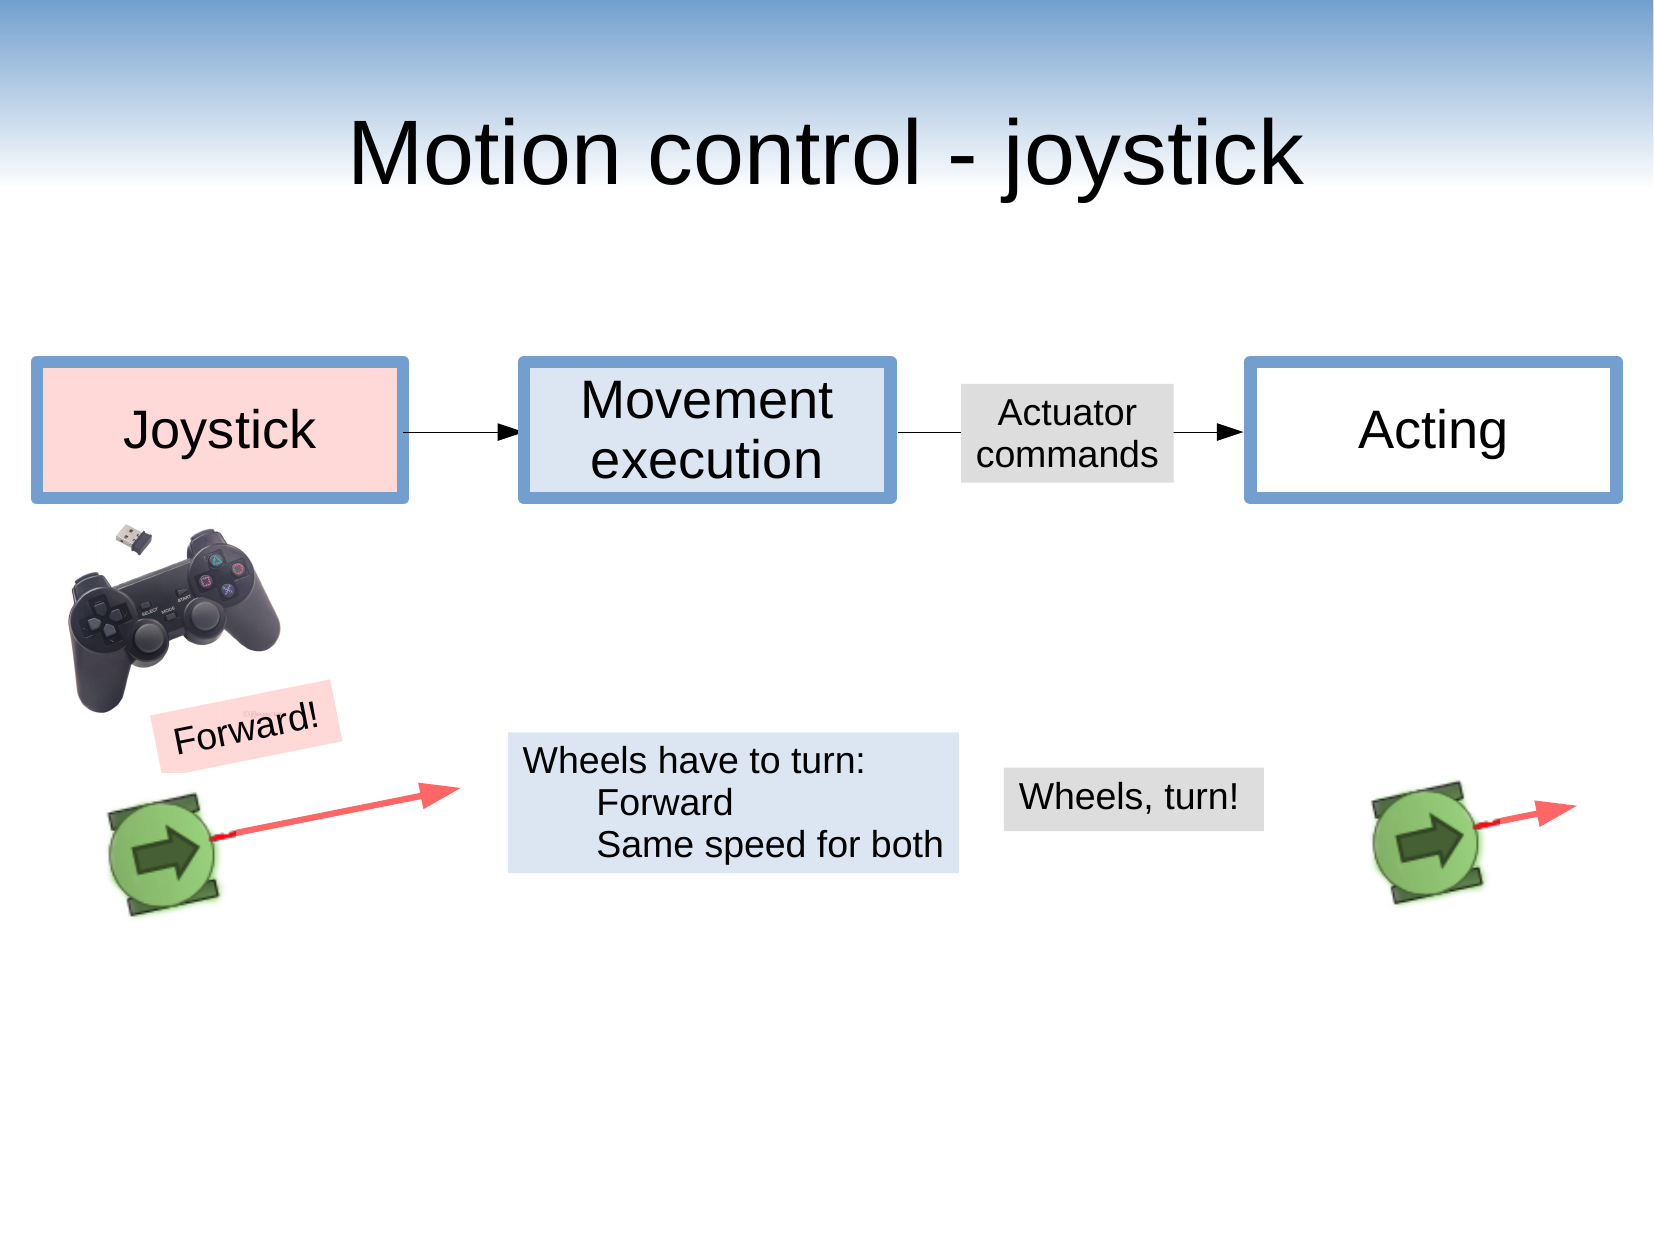

# Motion control - joystick
Joystick
Movement
execution
Acting
Actuator
commands
Forward!
Wheels have to turn:
	Forward
	Same speed for both
Wheels, turn!